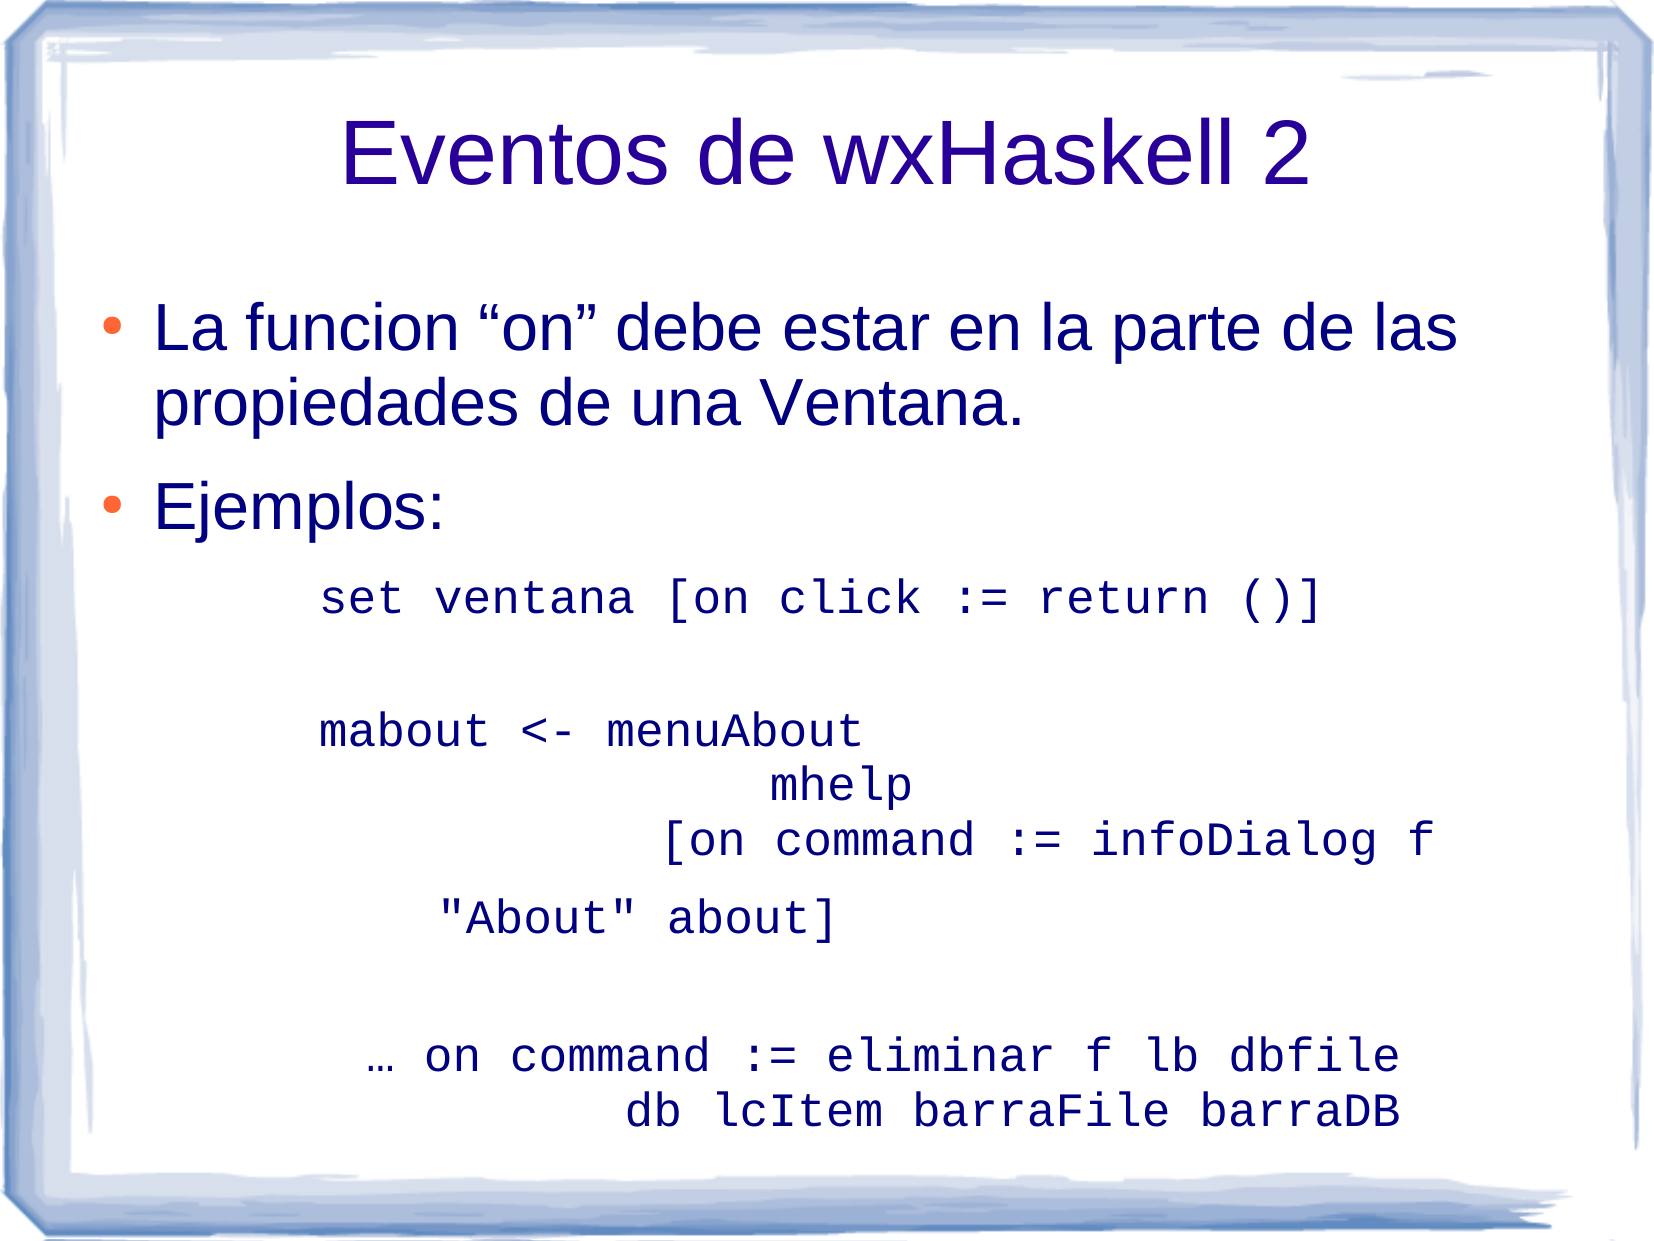

# Eventos de wxHaskell 2
La funcion “on” debe estar en la parte de las propiedades de una Ventana.
Ejemplos:
set ventana [on click := return ()]
mabout <- menuAbout
					 mhelp
		 [on command := infoDialog f
"About" about]
… on command := eliminar f lb dbfile
 db lcItem barraFile barraDB